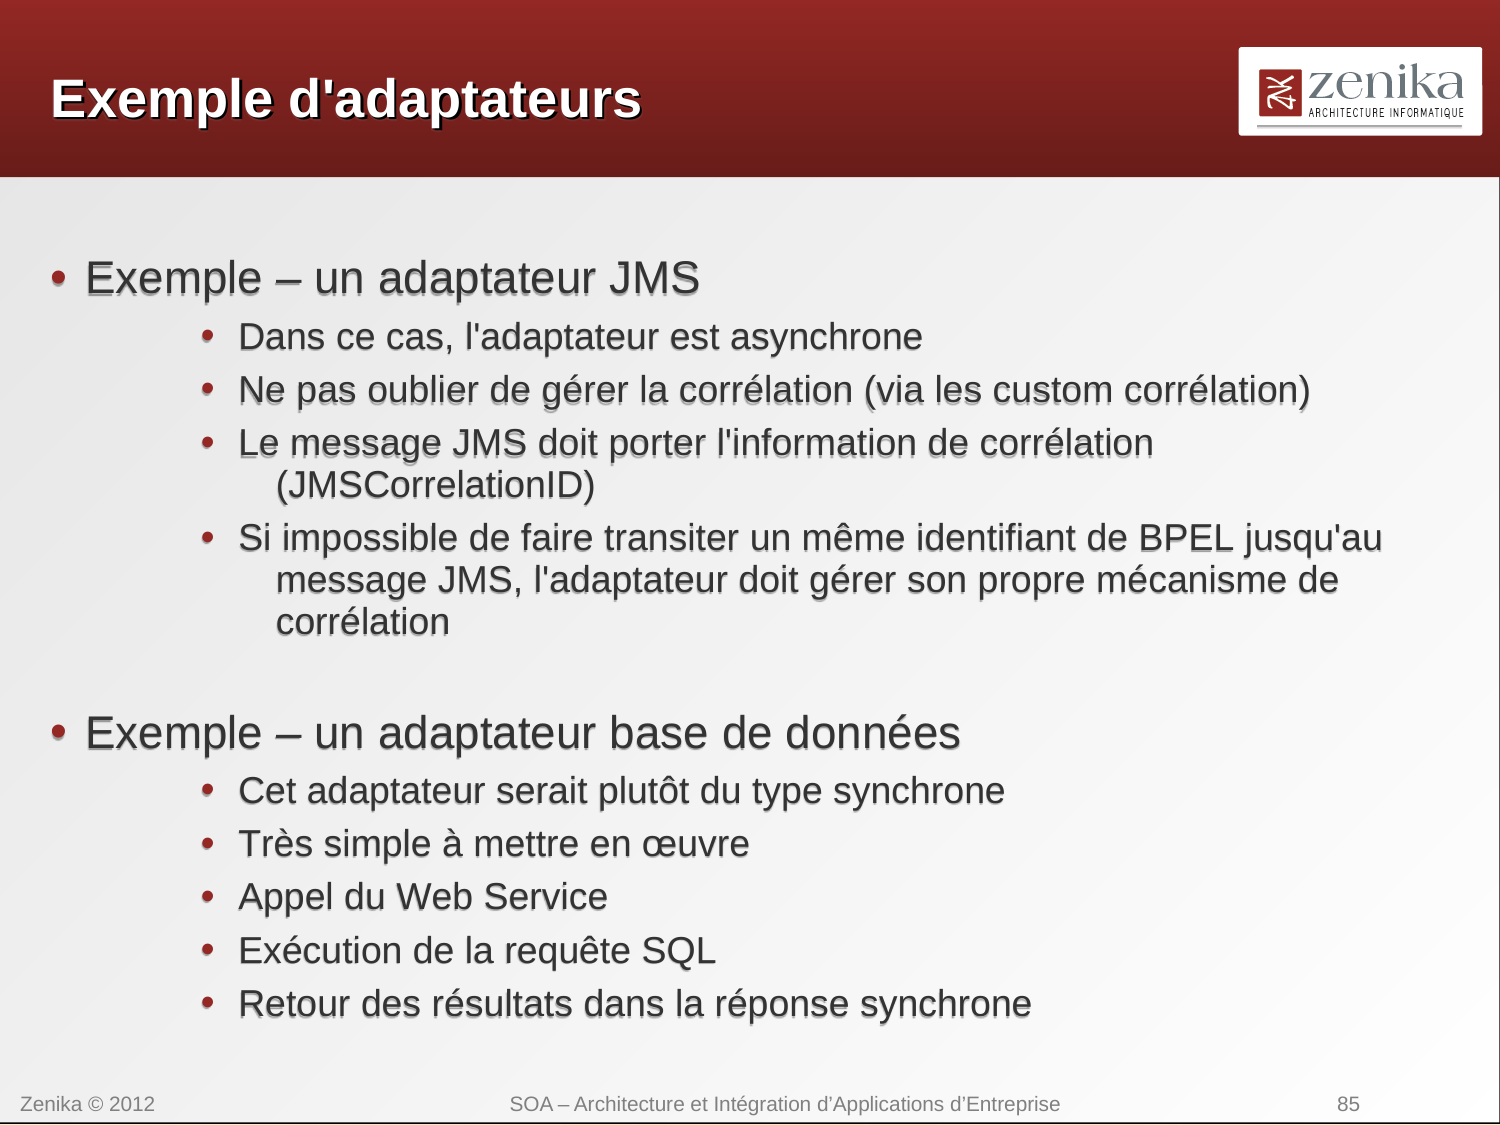

# Exemple d'adaptateurs
Exemple – un adaptateur JMS
Dans ce cas, l'adaptateur est asynchrone
Ne pas oublier de gérer la corrélation (via les custom corrélation)
Le message JMS doit porter l'information de corrélation (JMSCorrelationID)
Si impossible de faire transiter un même identifiant de BPEL jusqu'au message JMS, l'adaptateur doit gérer son propre mécanisme de corrélation
Exemple – un adaptateur base de données
Cet adaptateur serait plutôt du type synchrone
Très simple à mettre en œuvre
Appel du Web Service
Exécution de la requête SQL
Retour des résultats dans la réponse synchrone